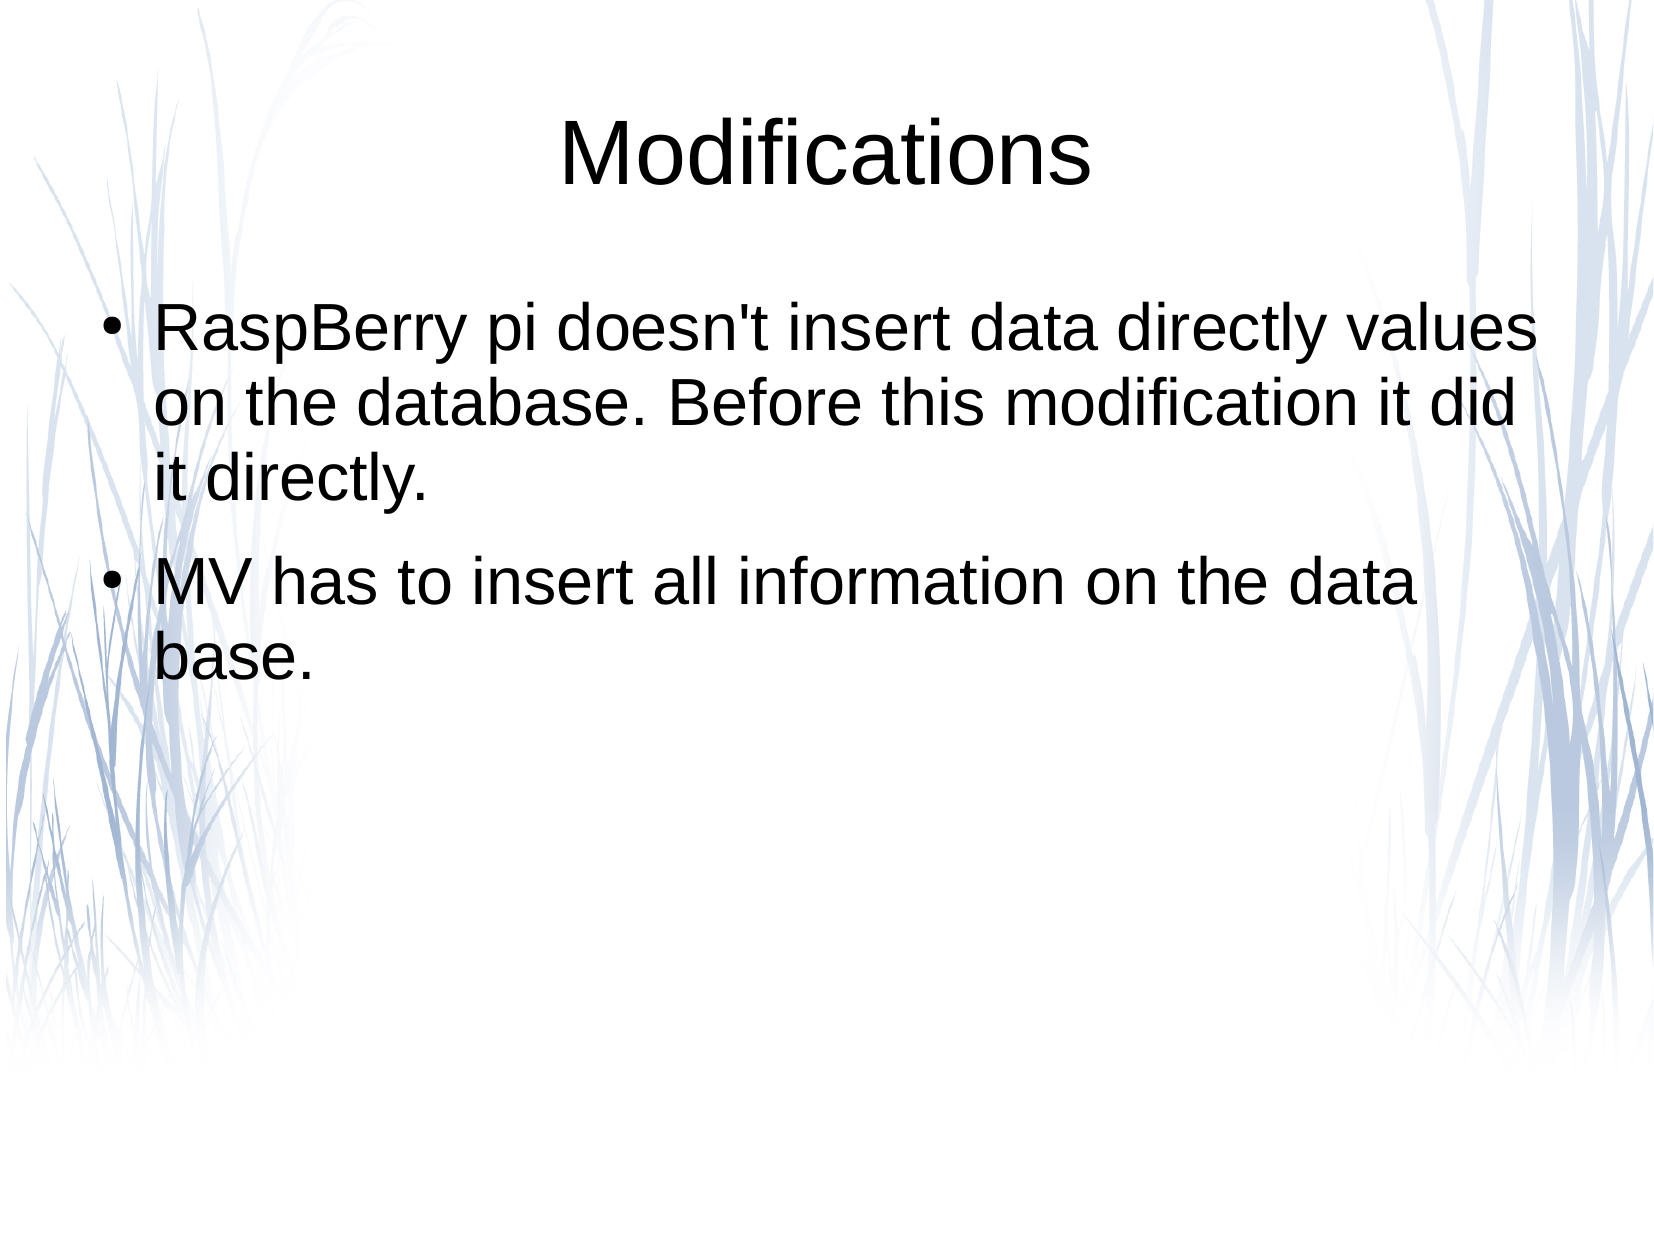

# Modifications
RaspBerry pi doesn't insert data directly values on the database. Before this modification it did it directly.
MV has to insert all information on the data base.